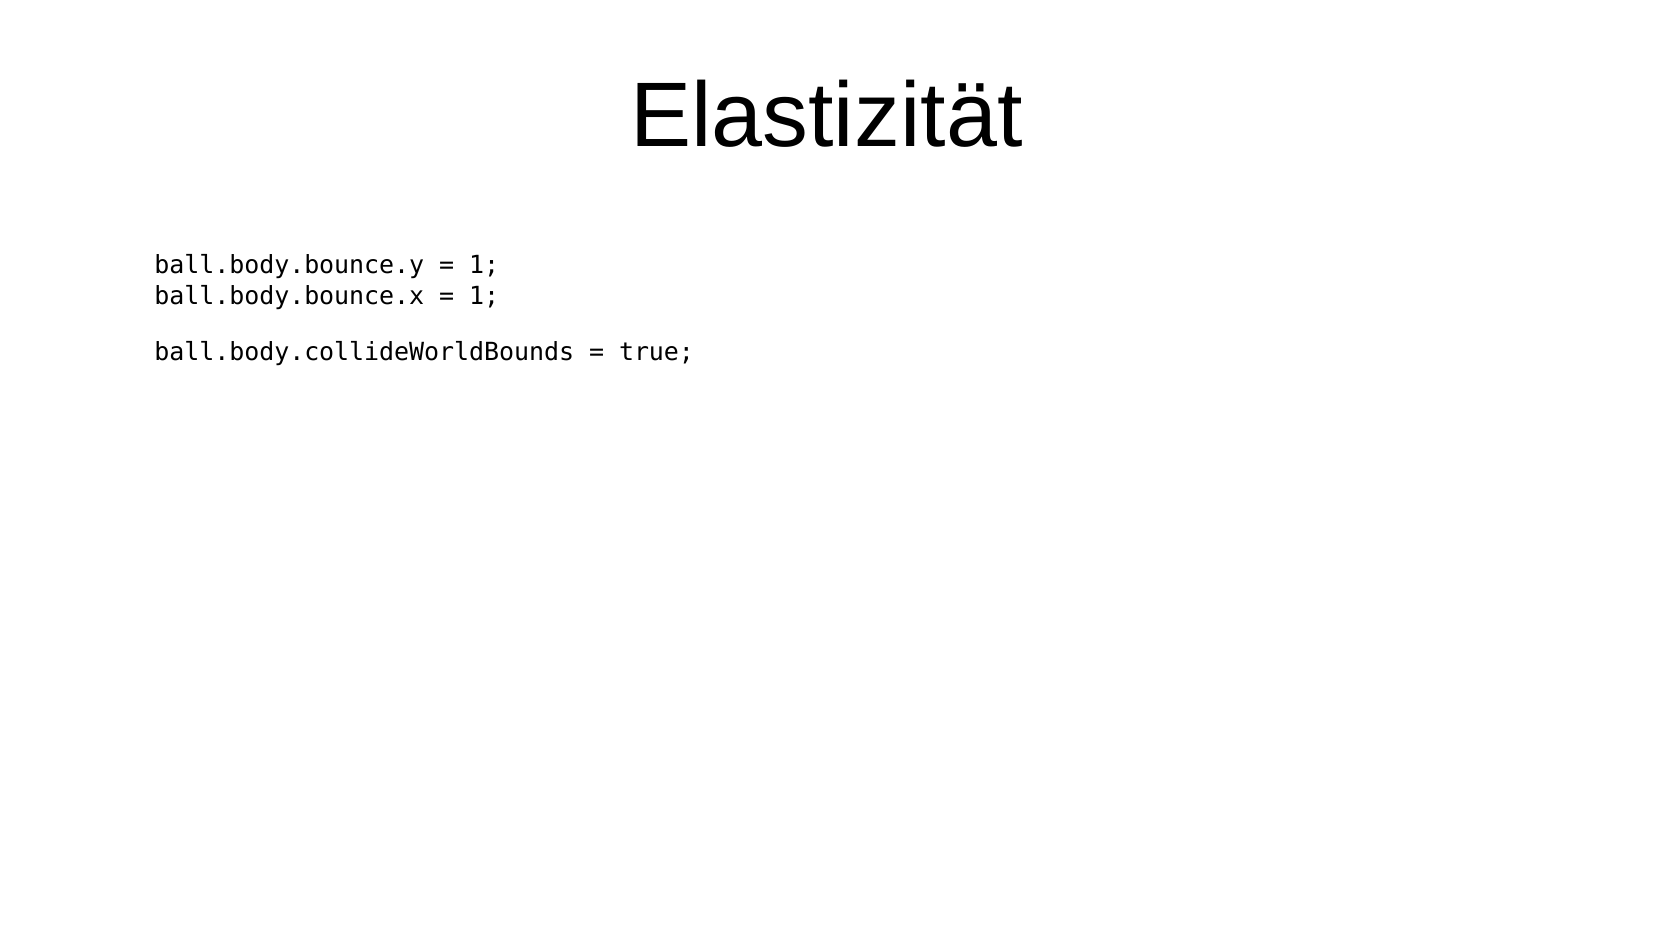

# Elastizität
 ball.body.bounce.y = 1;
 ball.body.bounce.x = 1;
 ball.body.collideWorldBounds = true;